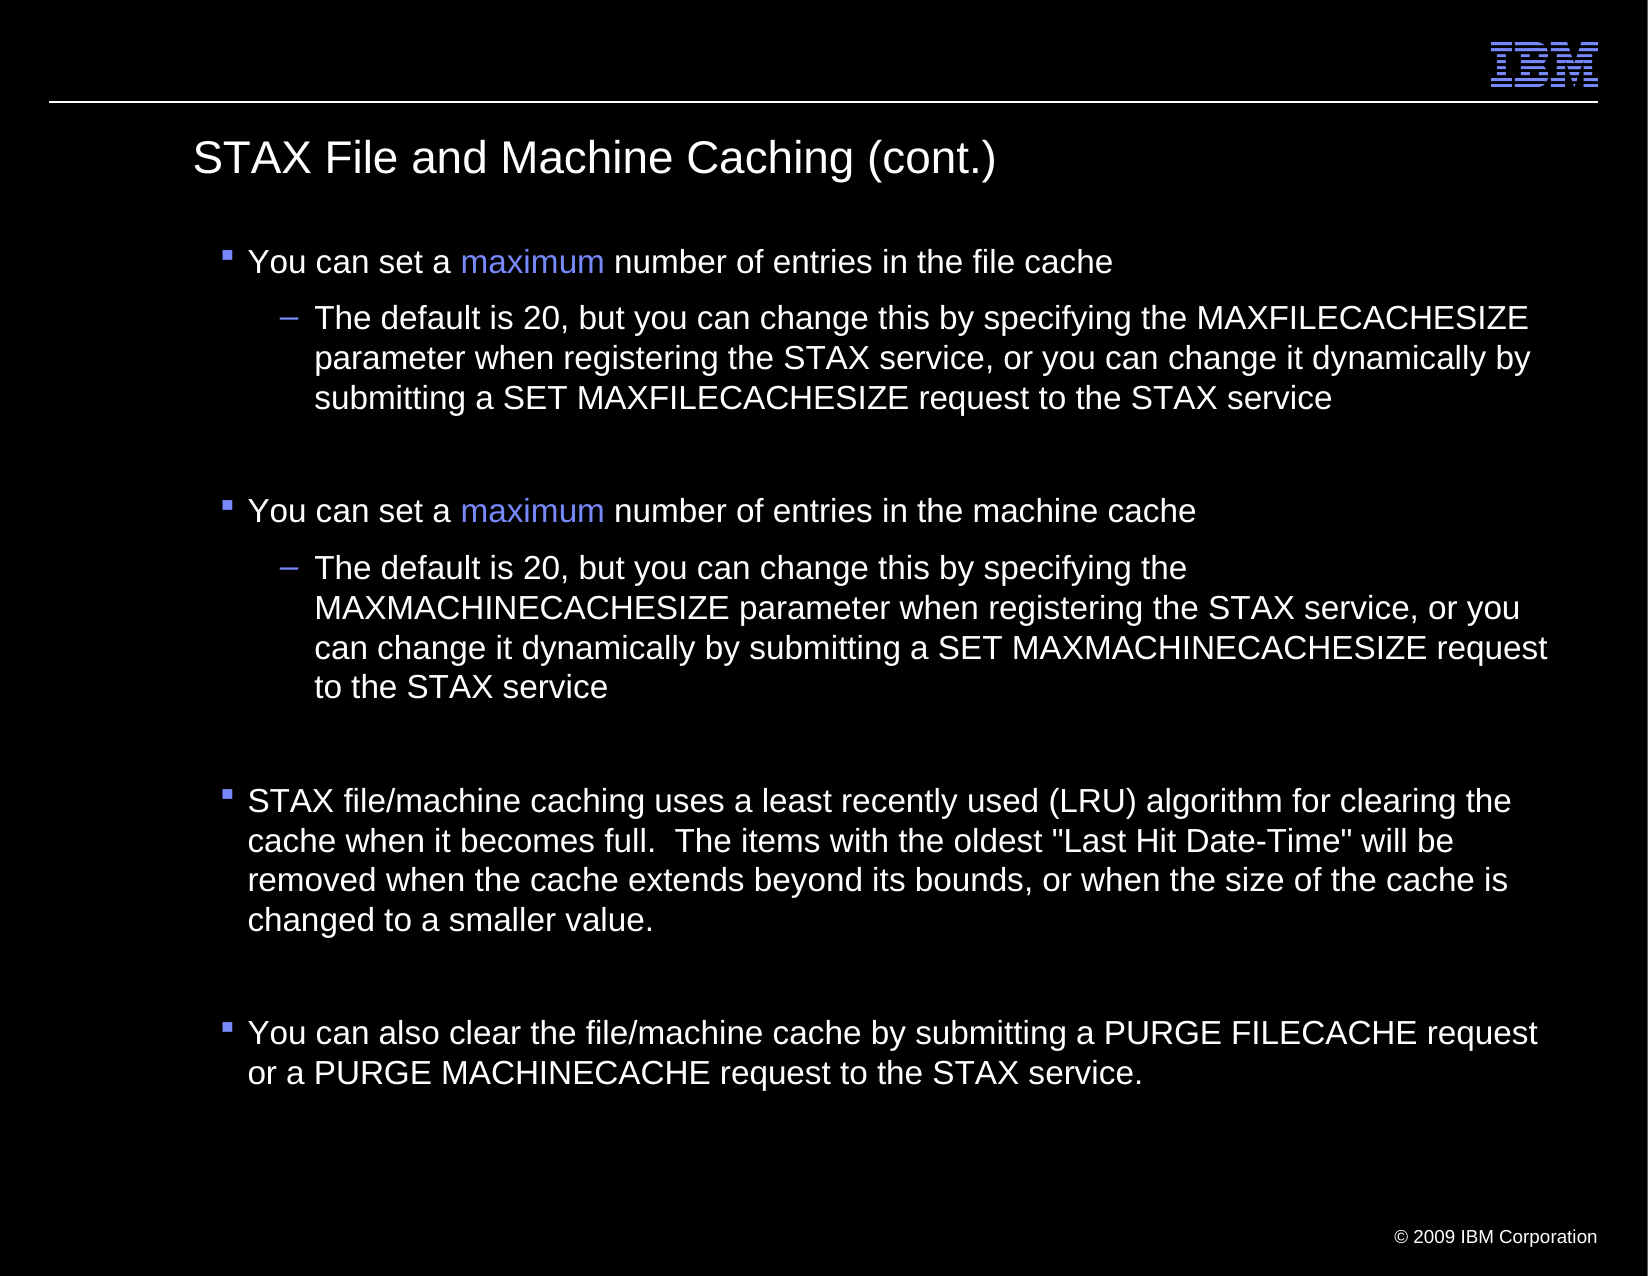

# STAX File and Machine Caching (cont.)
You can set a maximum number of entries in the file cache
The default is 20, but you can change this by specifying the MAXFILECACHESIZE parameter when registering the STAX service, or you can change it dynamically by submitting a SET MAXFILECACHESIZE request to the STAX service
You can set a maximum number of entries in the machine cache
The default is 20, but you can change this by specifying the MAXMACHINECACHESIZE parameter when registering the STAX service, or you can change it dynamically by submitting a SET MAXMACHINECACHESIZE request to the STAX service
STAX file/machine caching uses a least recently used (LRU) algorithm for clearing the cache when it becomes full. The items with the oldest "Last Hit Date-Time" will be removed when the cache extends beyond its bounds, or when the size of the cache is changed to a smaller value.
You can also clear the file/machine cache by submitting a PURGE FILECACHE request or a PURGE MACHINECACHE request to the STAX service.